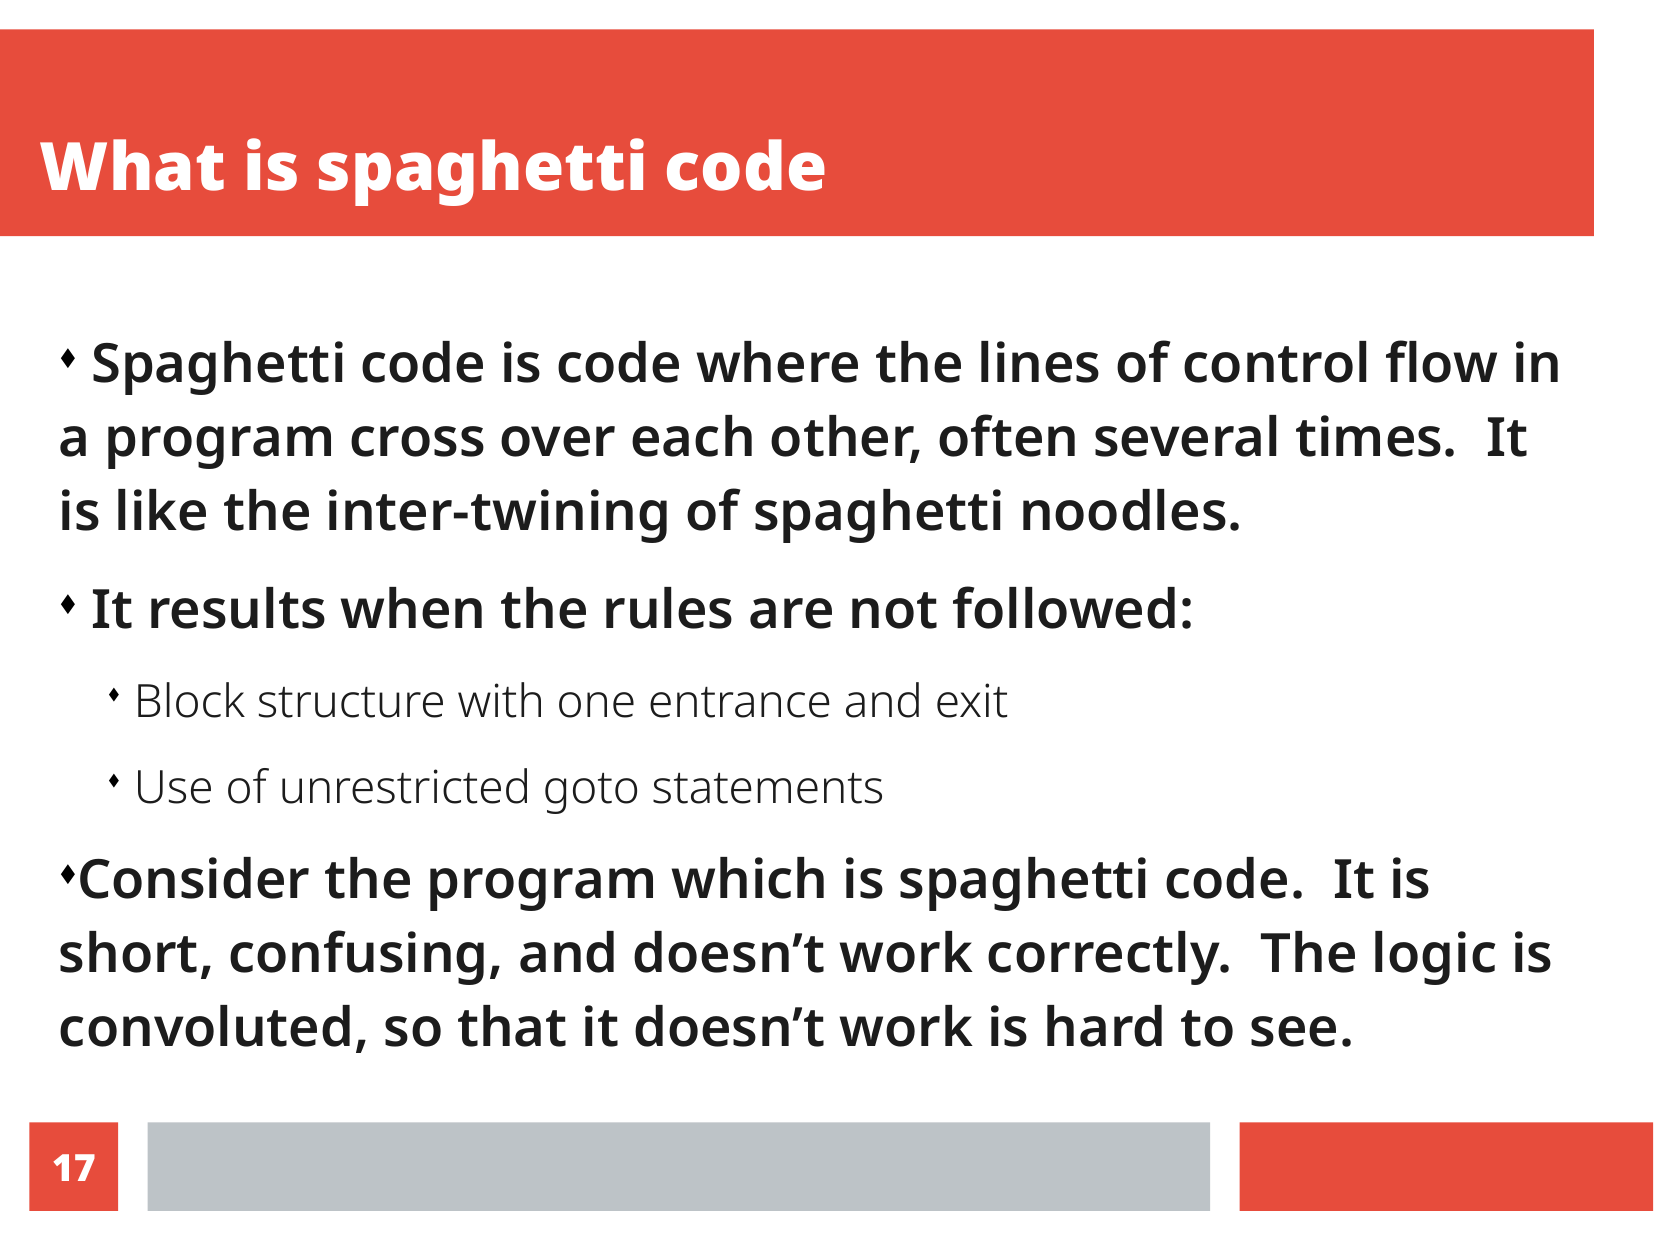

# What is spaghetti code
 Spaghetti code is code where the lines of control flow in a program cross over each other, often several times. It is like the inter-twining of spaghetti noodles.
 It results when the rules are not followed:
 Block structure with one entrance and exit
 Use of unrestricted goto statements
Consider the program which is spaghetti code. It is short, confusing, and doesn’t work correctly. The logic is convoluted, so that it doesn’t work is hard to see.
17